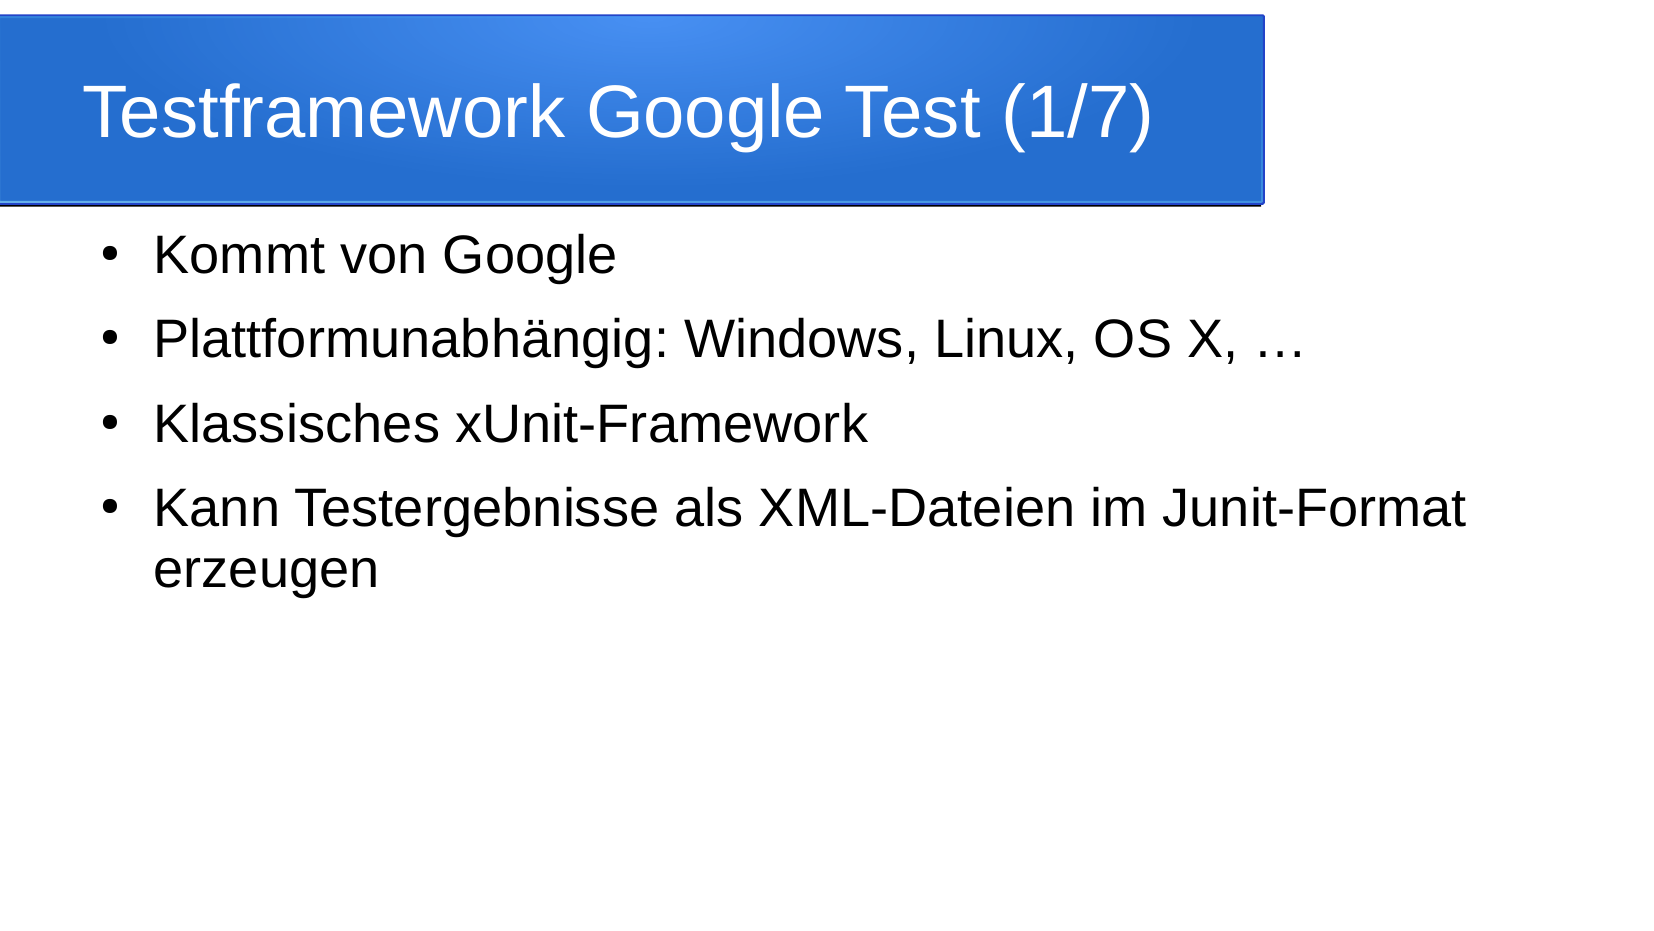

# Testframework Google Test (1/7)
Kommt von Google
Plattformunabhängig: Windows, Linux, OS X, …
Klassisches xUnit-Framework
Kann Testergebnisse als XML-Dateien im Junit-Format erzeugen